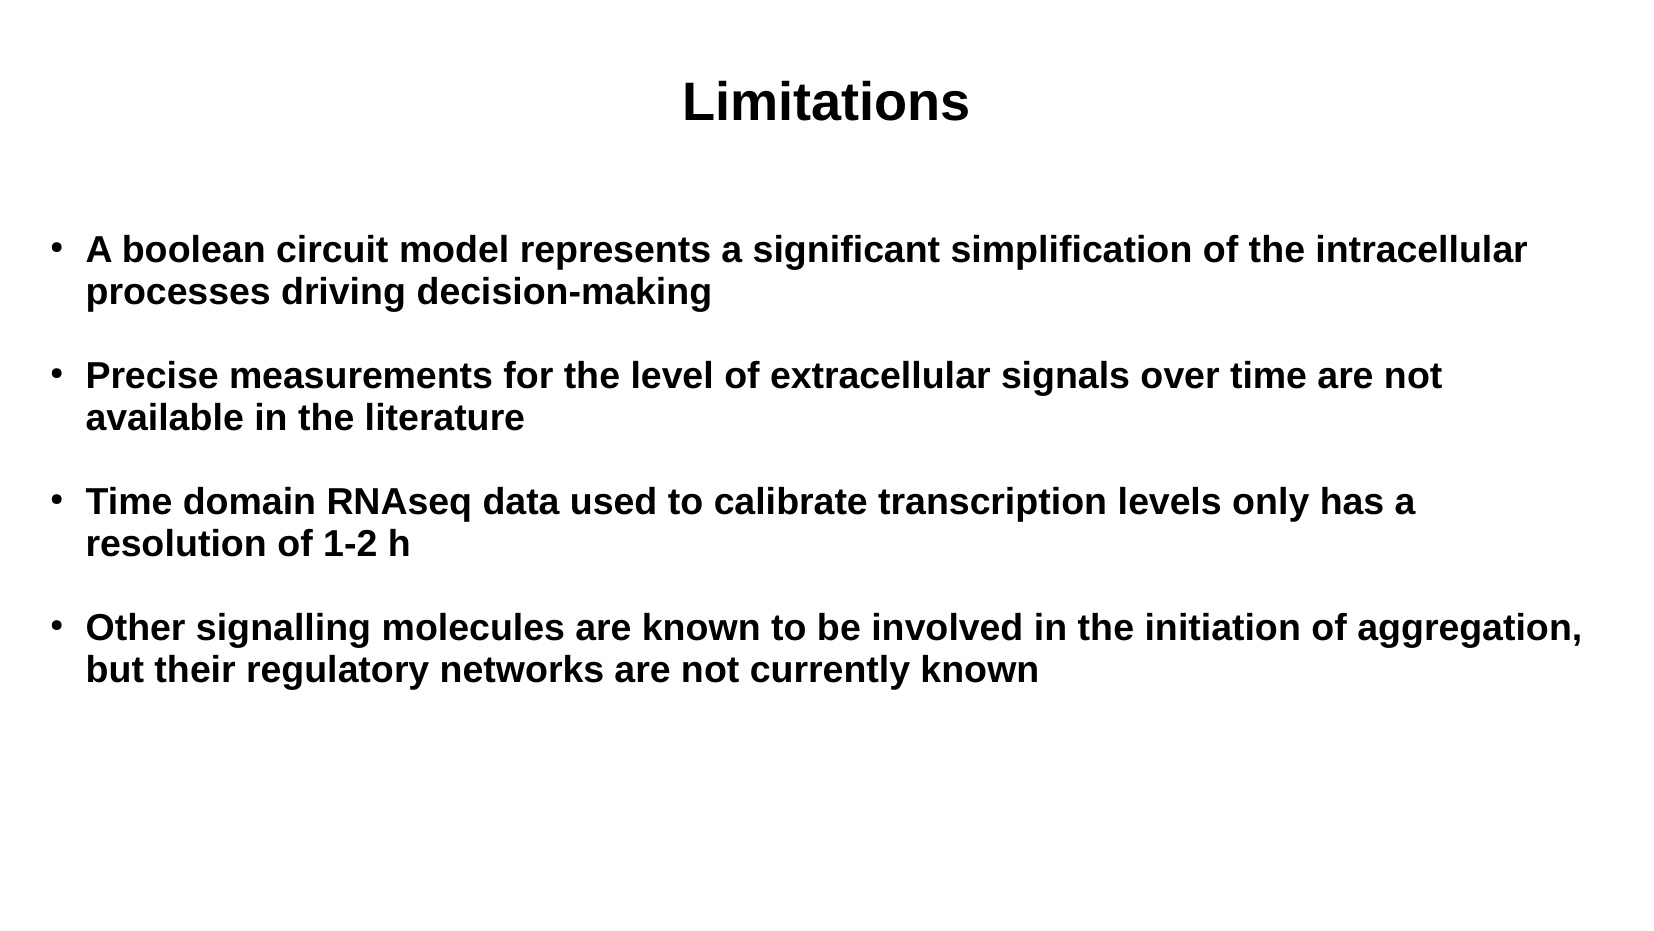

# Limitations
A boolean circuit model represents a significant simplification of the intracellular processes driving decision-making
Precise measurements for the level of extracellular signals over time are not available in the literature
Time domain RNAseq data used to calibrate transcription levels only has a resolution of 1-2 h
Other signalling molecules are known to be involved in the initiation of aggregation, but their regulatory networks are not currently known